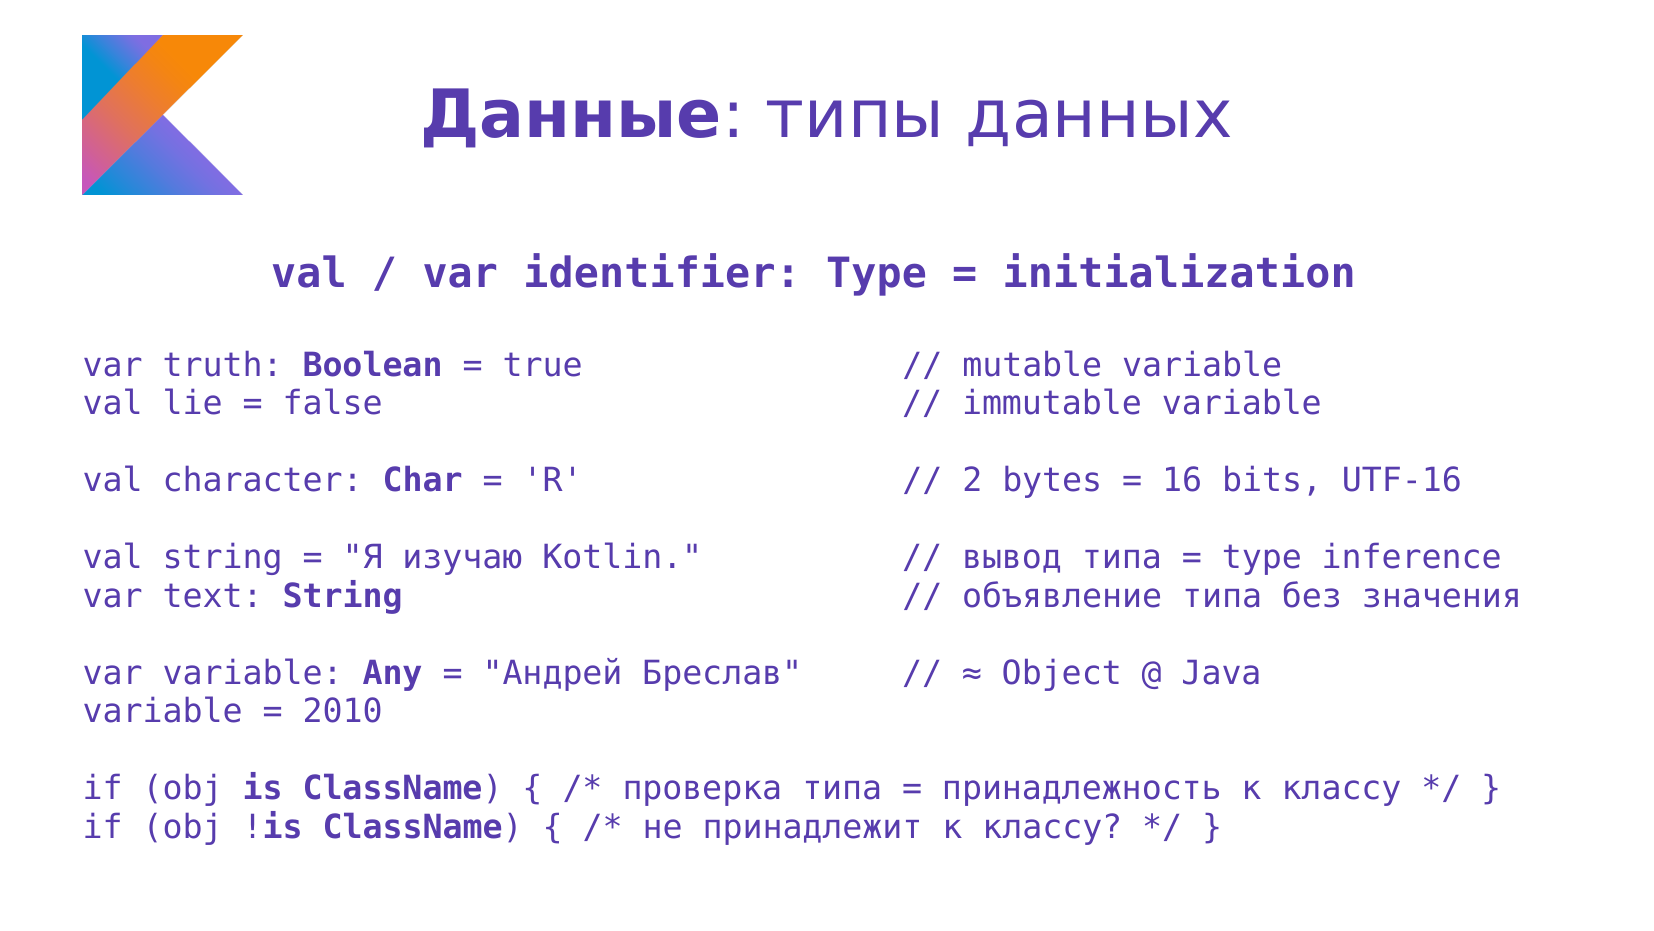

# Данные: типы данных
val / var identifier: Type = initialization
var truth: Boolean = true // mutable variable
val lie = false // immutable variable
val character: Char = 'R' // 2 bytes = 16 bits, UTF-16
val string = "Я изучаю Kotlin." // вывод типа = type inference
var text: String // объявление типа без значения
var variable: Any = "Андрей Бреслав" // ≈ Object @ Java
variable = 2010
if (obj is ClassName) { /* проверка типа = принадлежность к классу */ }
if (obj !is ClassName) { /* не принадлежит к классу? */ }